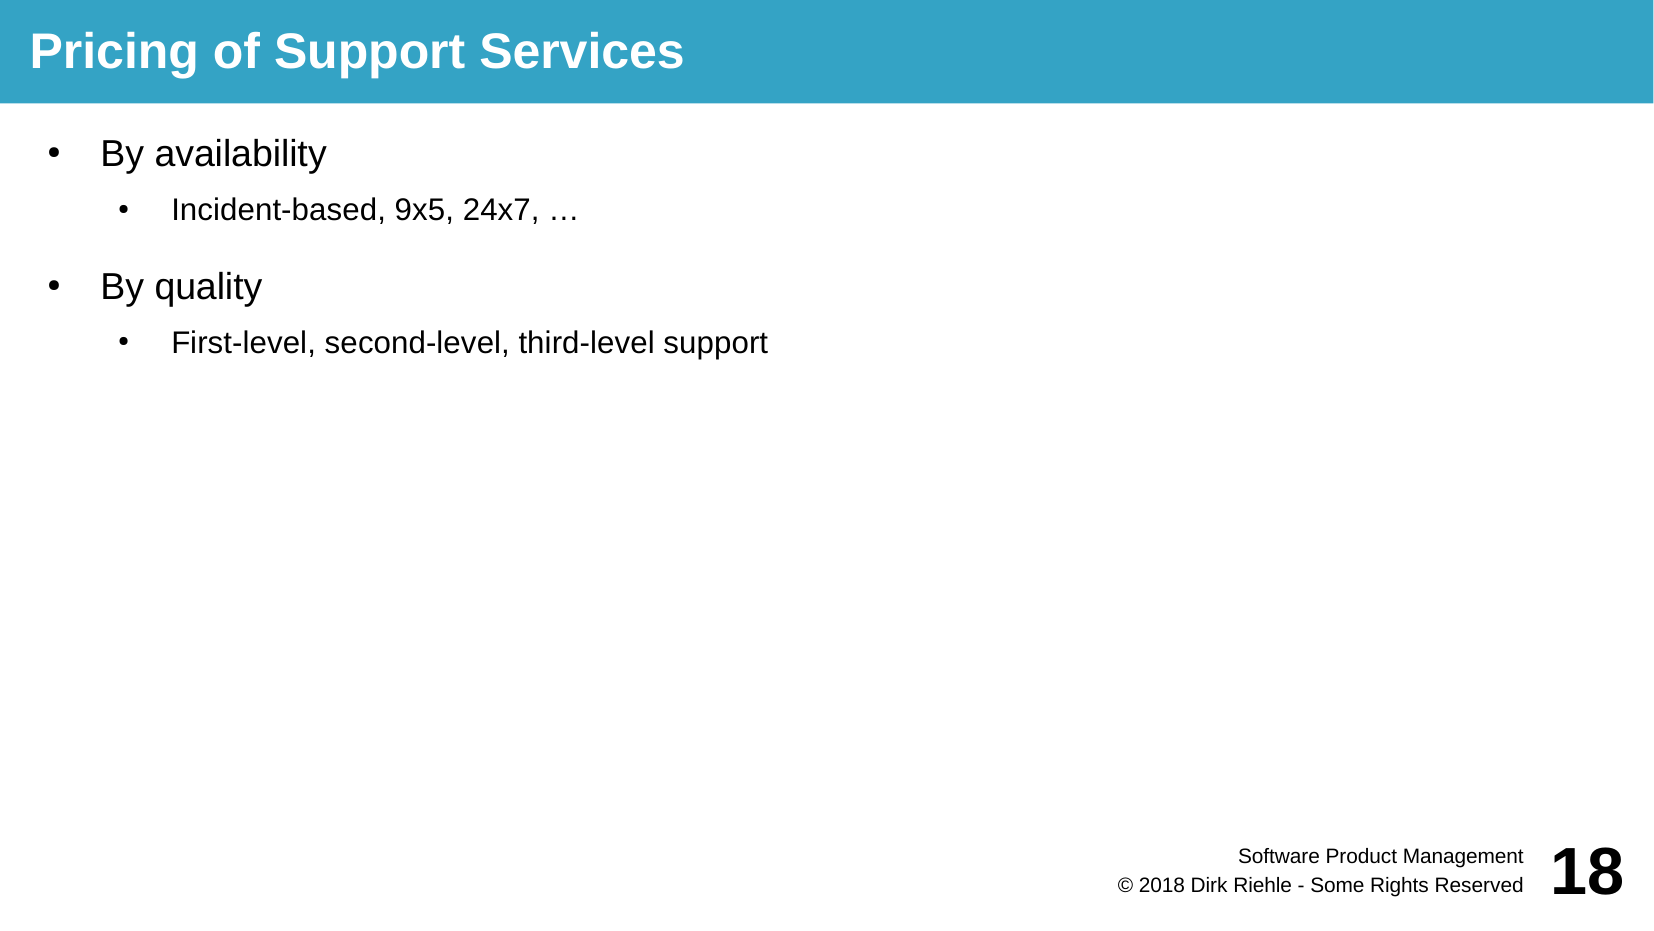

# Pricing of Support Services
By availability
Incident-based, 9x5, 24x7, …
By quality
First-level, second-level, third-level support
Software Product Management
18
© 2018 Dirk Riehle - Some Rights Reserved